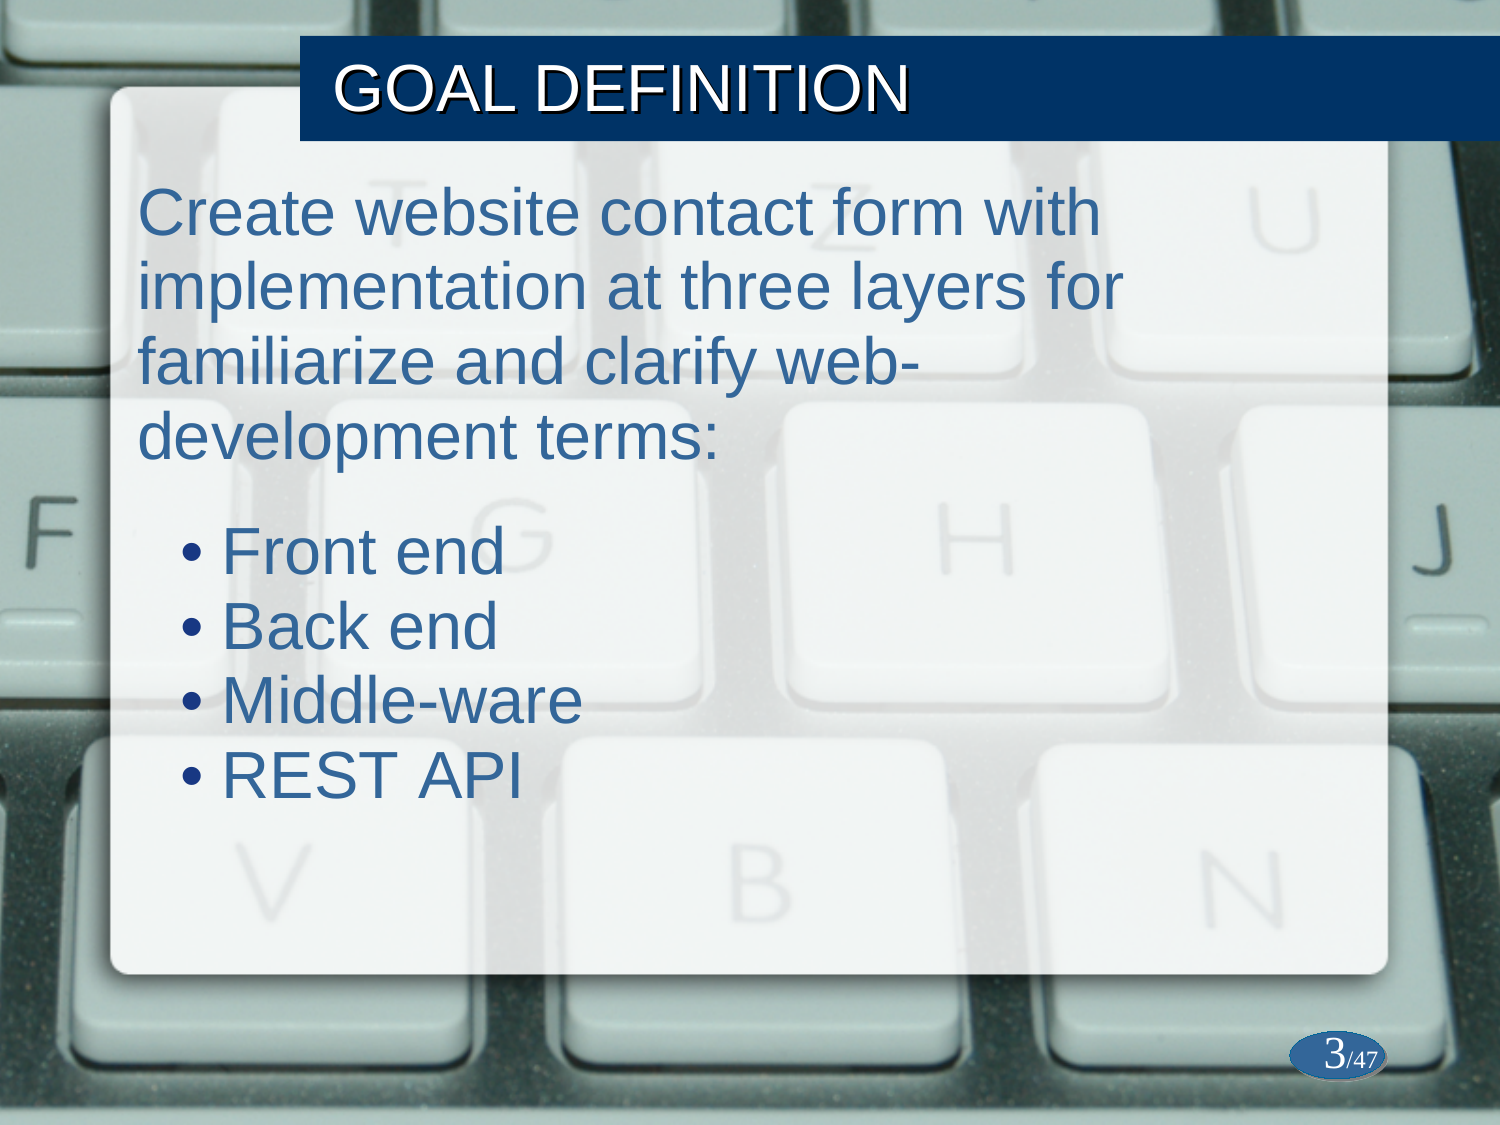

# GOAL DEFINITION
Create website contact form with implementation at three layers for familiarize and clarify web-development terms:
 Front end
 Back end
 Middle-ware
 REST API
3